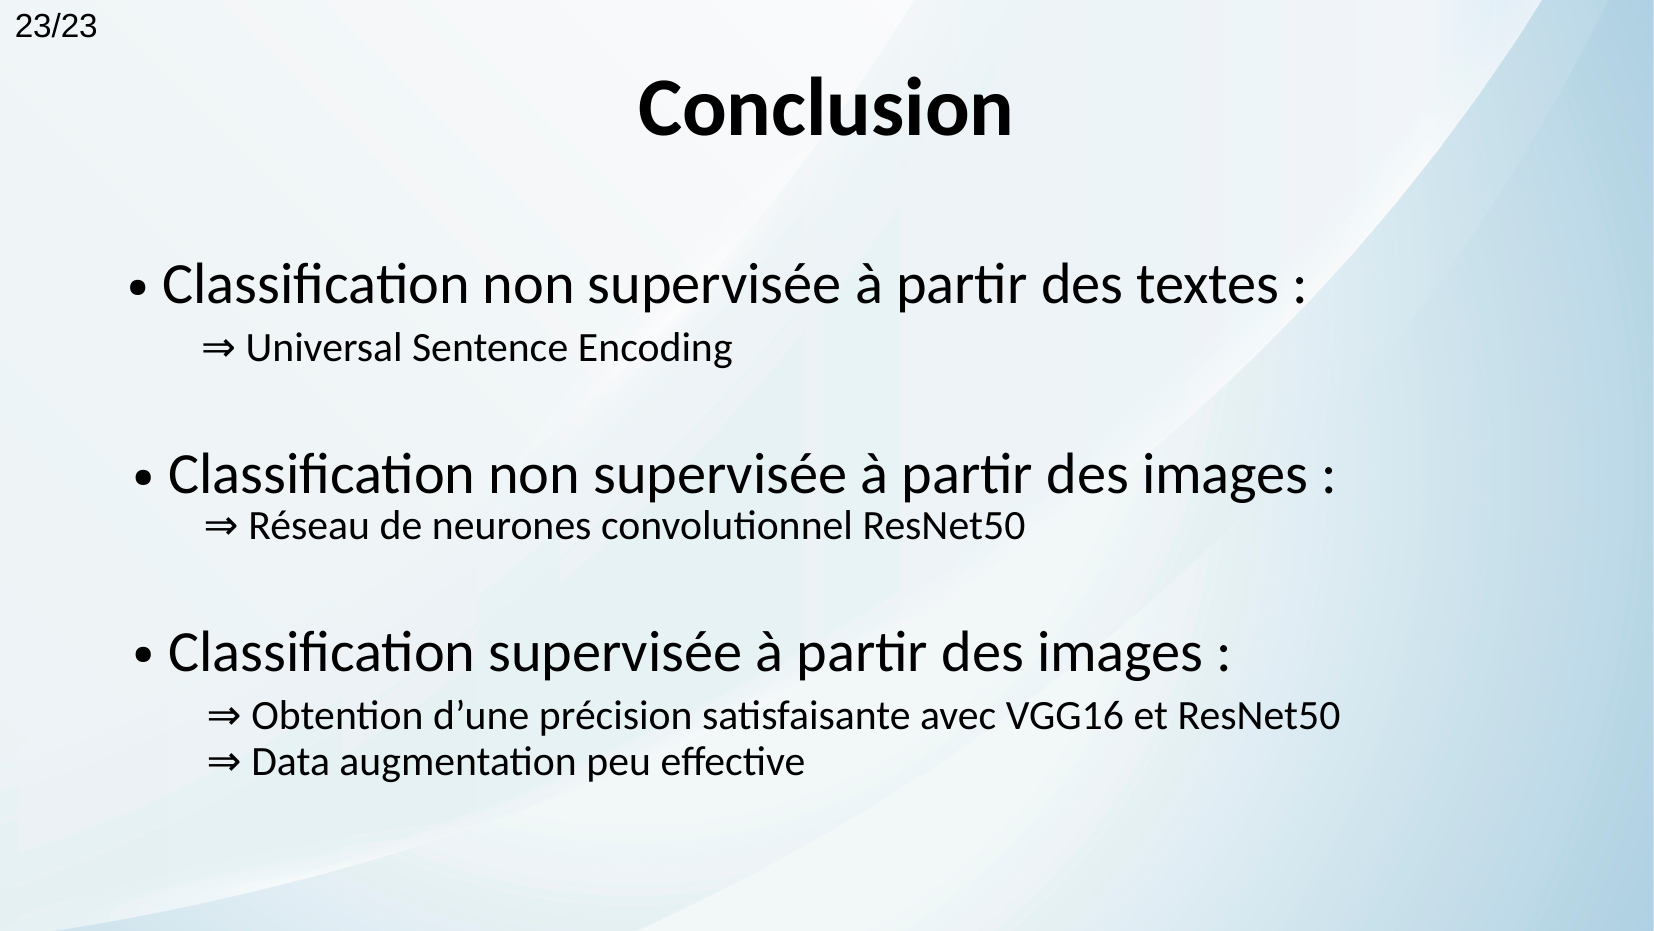

23/23
# Conclusion
Classification non supervisée à partir des textes :
	⇒ Universal Sentence Encoding
Classification non supervisée à partir des images :
⇒ Réseau de neurones convolutionnel ResNet50
Classification supervisée à partir des images :
	⇒ Obtention d’une précision satisfaisante avec VGG16 et ResNet50
	⇒ Data augmentation peu effective